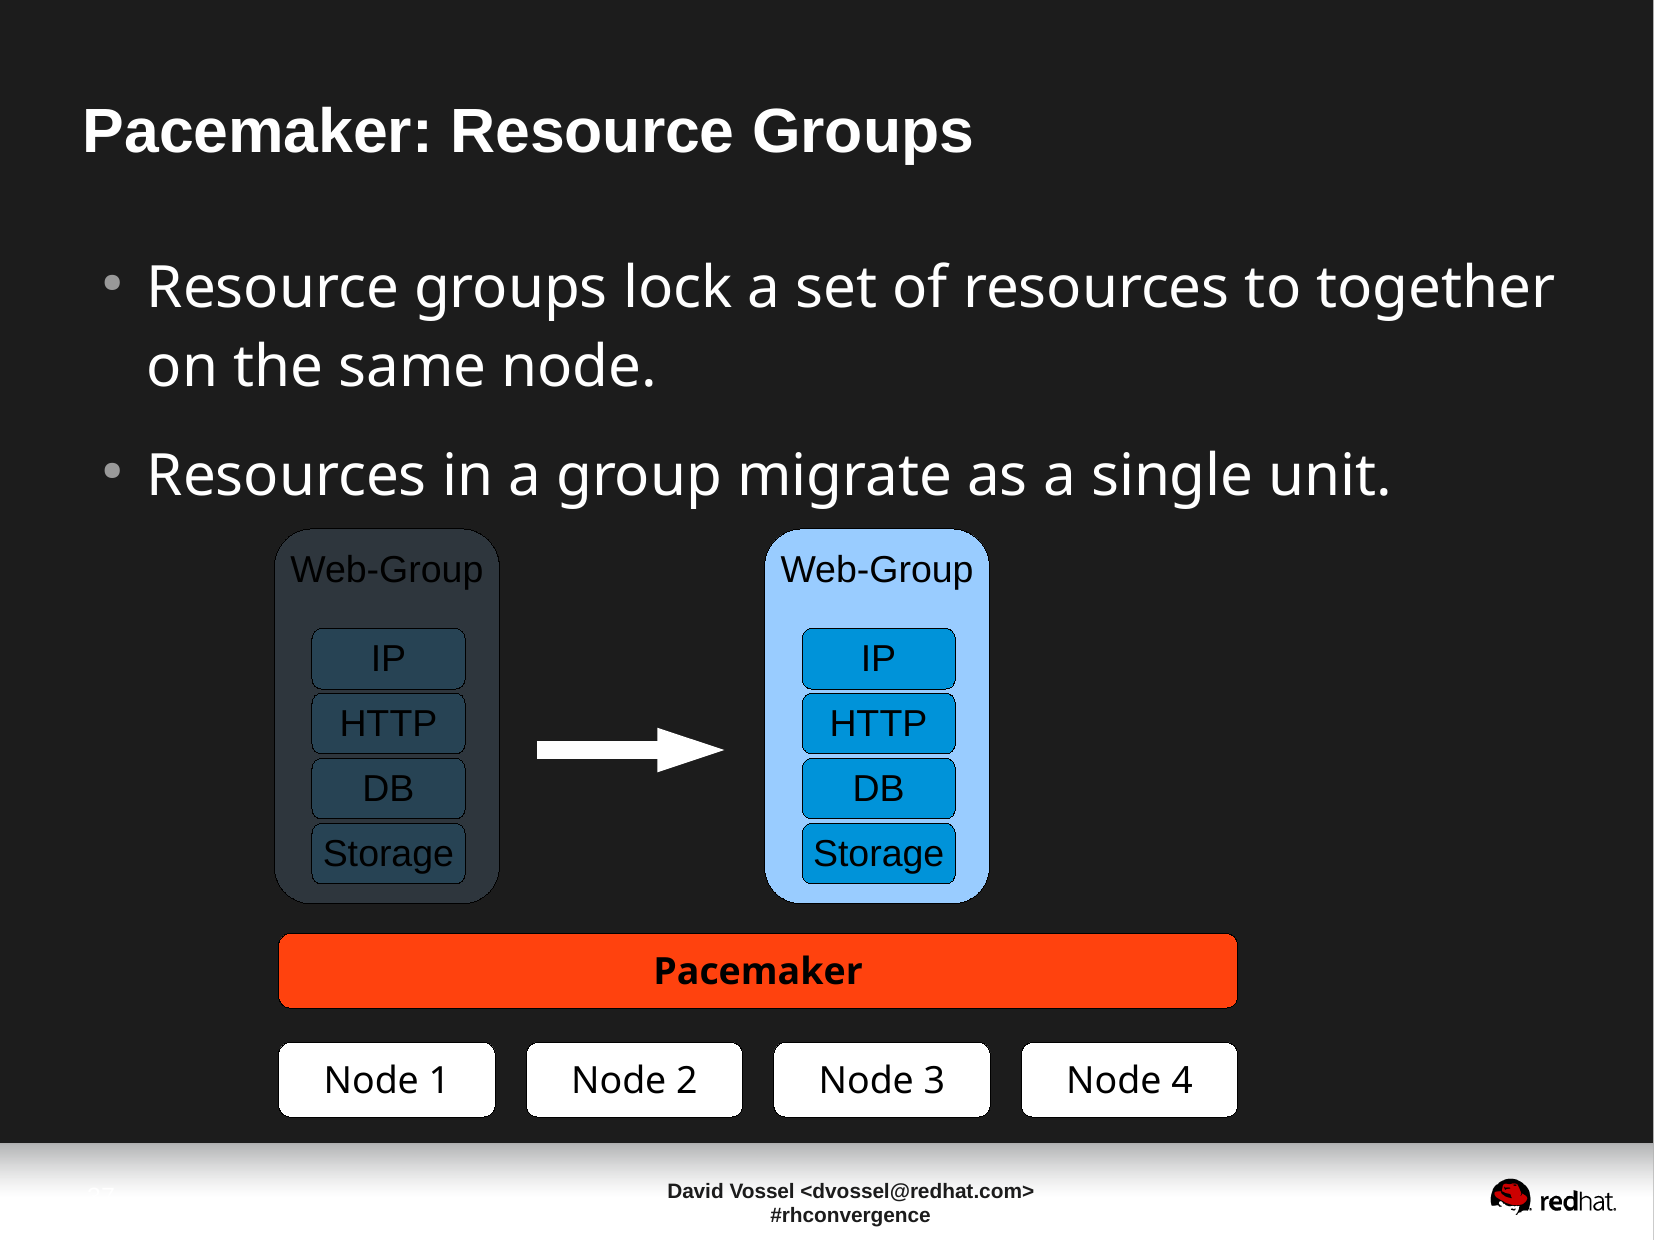

# Pacemaker: Resource Groups
Resource groups lock a set of resources to together on the same node.
Resources in a group migrate as a single unit.
Web-Group
Web-Group
IP
IP
HTTP
HTTP
DB
DB
Storage
Storage
Pacemaker
Node 1
Node 2
Node 3
Node 4